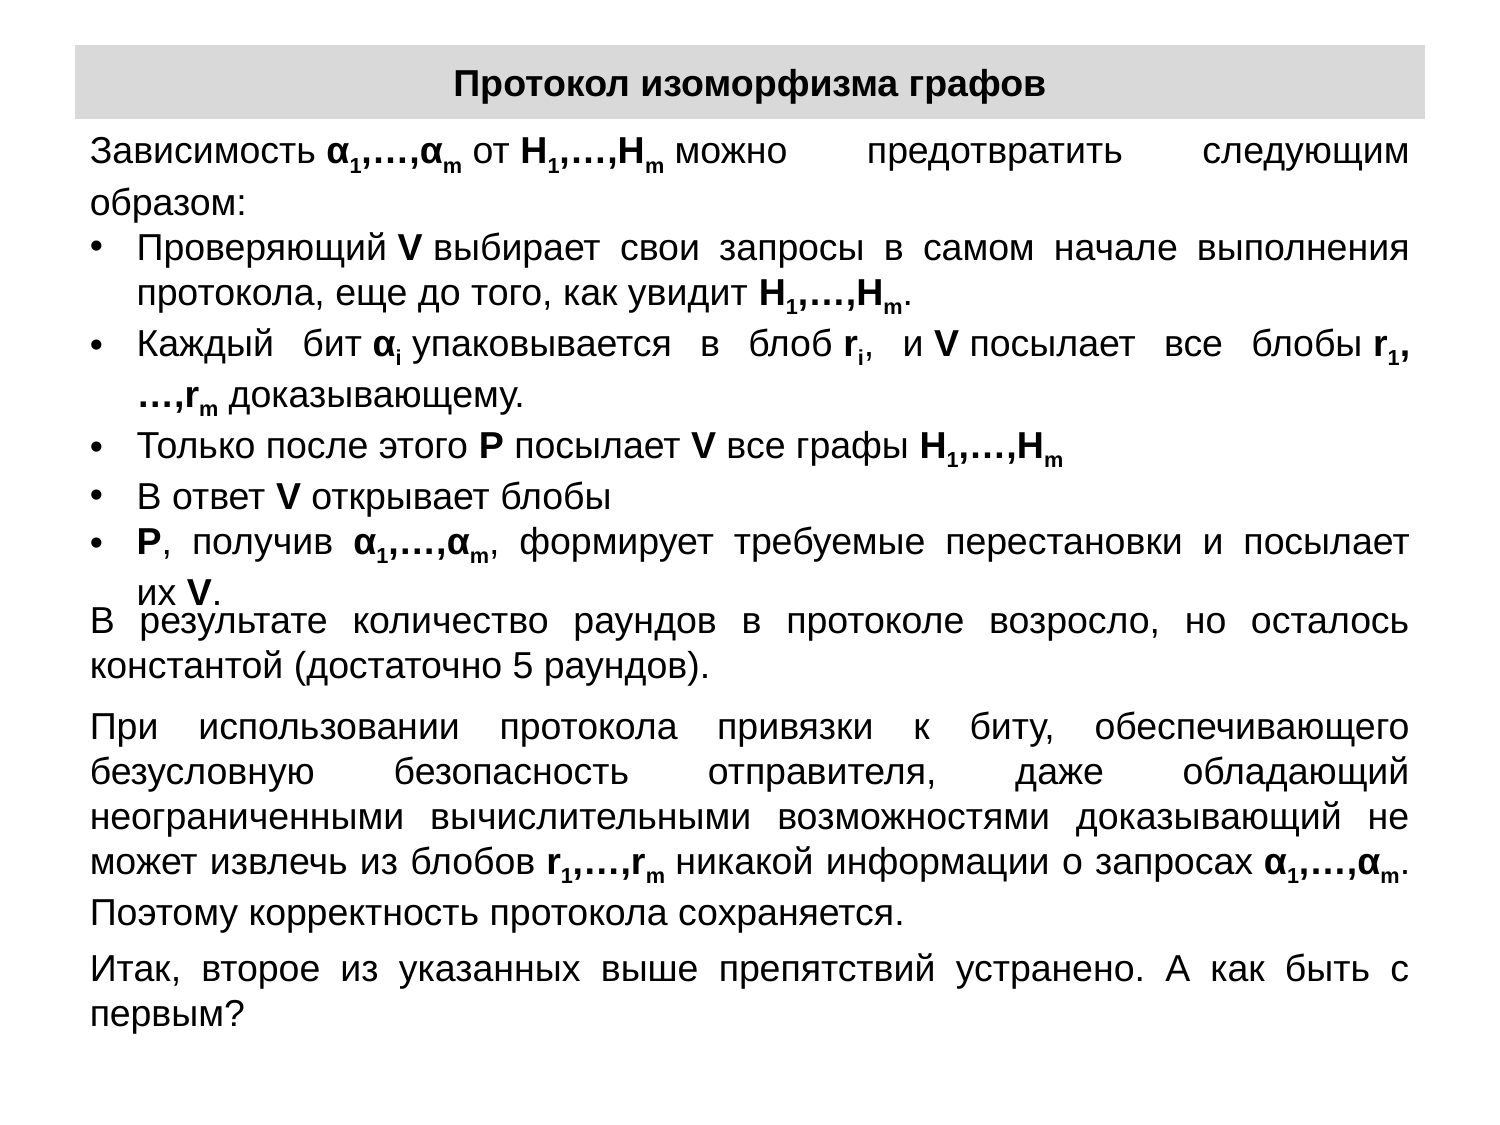

Протокол изоморфизма графов
Зависимость α1,…,αm от H1,…,Hm можно предотвратить следующим образом:
Проверяющий V выбирает свои запросы в самом начале выполнения протокола, еще до того, как увидит H1,…,Hm.
Каждый бит αi упаковывается в блоб ri, и V посылает все блобы r1,…,rm доказывающему.
Только после этого P посылает V все графы H1,…,Hm
В ответ V открывает блобы
P, получив α1,…,αm, формирует требуемые перестановки и посылает их V.
В результате количество раундов в протоколе возросло, но осталось константой (достаточно 5 раундов).
При использовании протокола привязки к биту, обеспечивающего безусловную безопасность отправителя, даже обладающий неограниченными вычислительными возможностями доказывающий не может извлечь из блобов r1,…,rm никакой информации о запросах α1,…,αm. Поэтому корректность протокола сохраняется.
Итак, второе из указанных выше препятствий устранено. А как быть с первым?